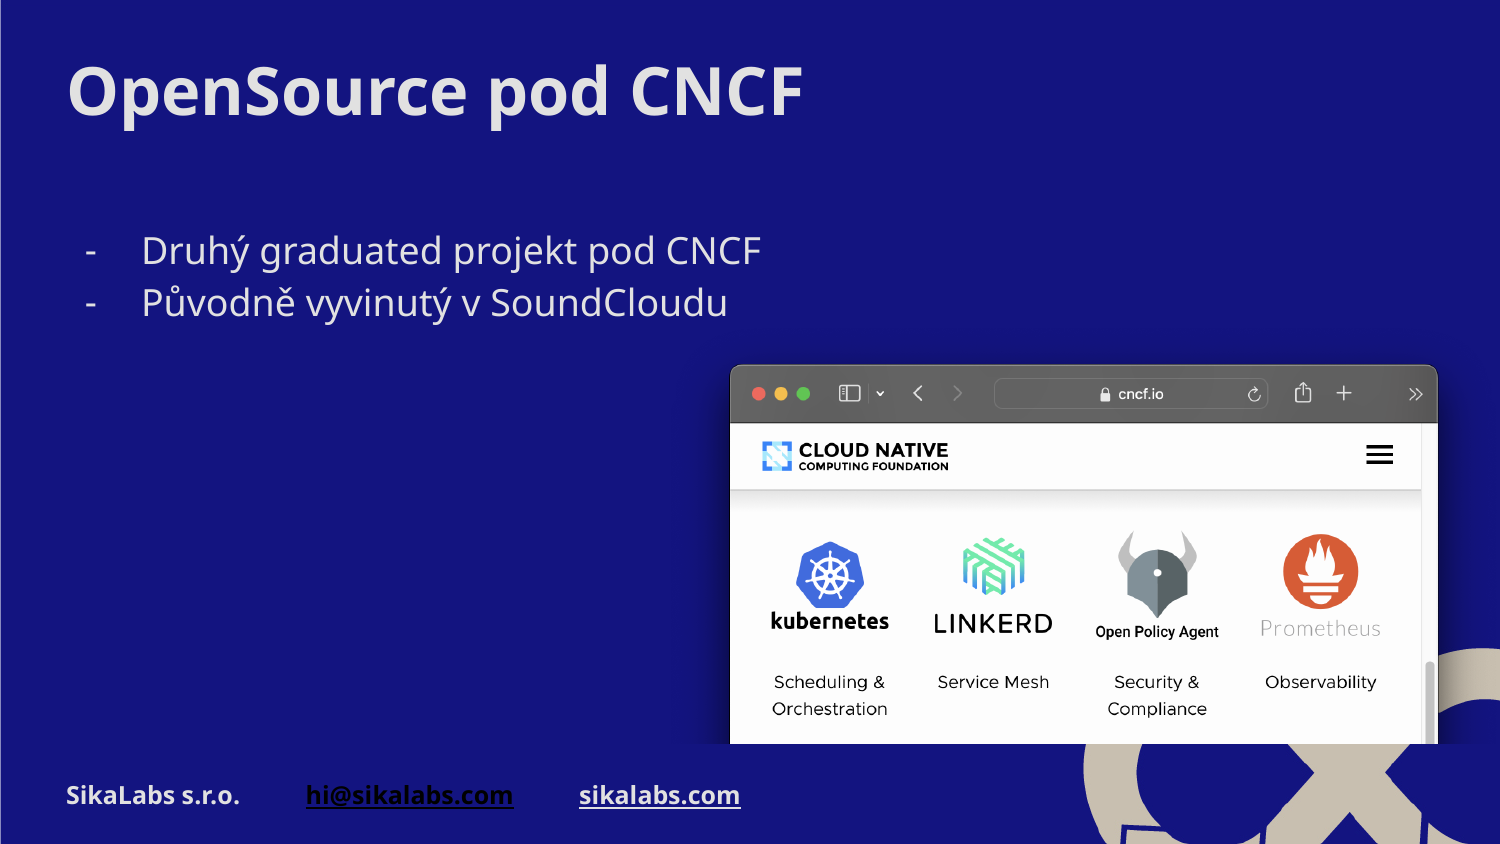

# OpenSource pod CNCF
Druhý graduated projekt pod CNCF
Původně vyvinutý v SoundCloudu